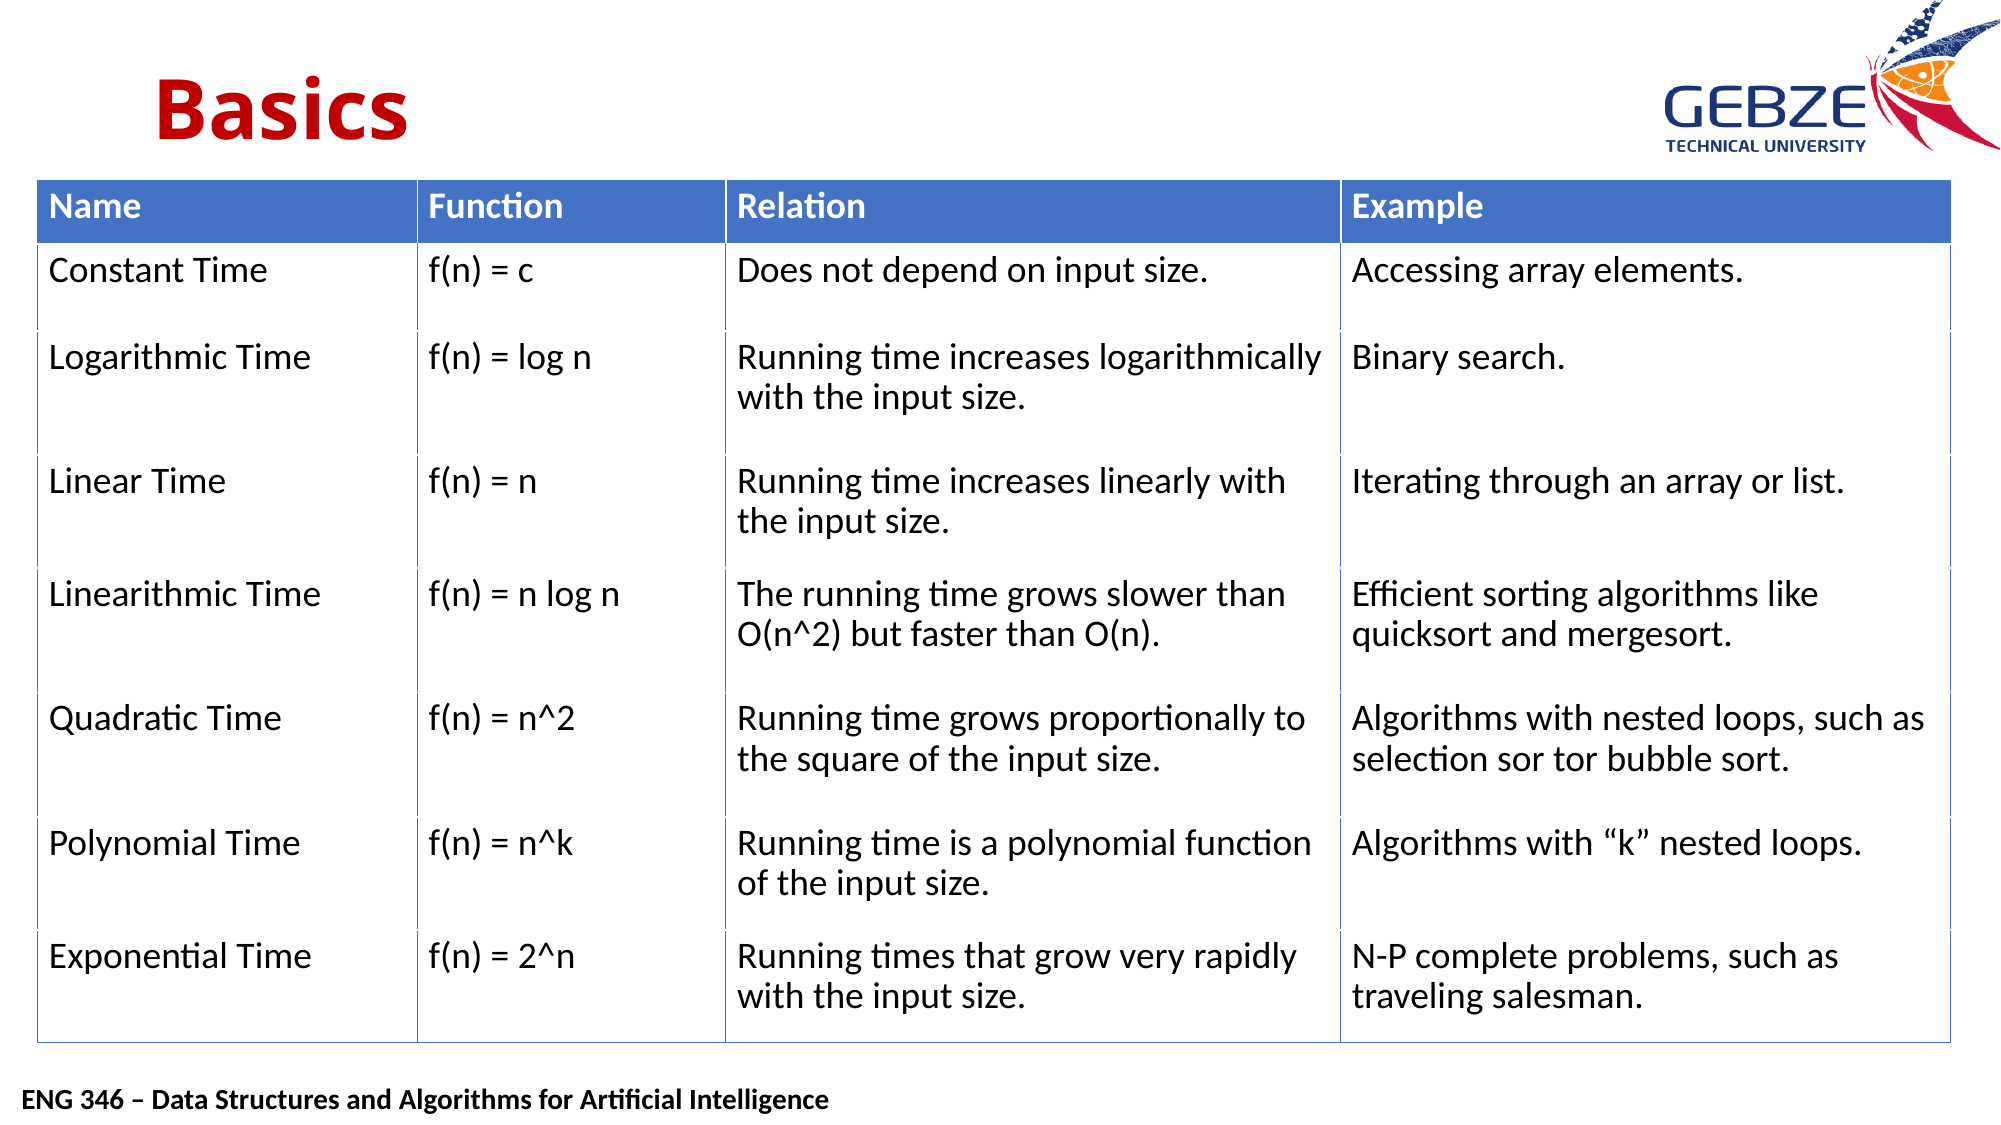

# Basics
| Name | Function | Relation | Example |
| --- | --- | --- | --- |
| Constant Time | f(n) = c | Does not depend on input size. | Accessing array elements. |
| Logarithmic Time | f(n) = log n | Running time increases logarithmically with the input size. | Binary search. |
| Linear Time | f(n) = n | Running time increases linearly with the input size. | Iterating through an array or list. |
| Linearithmic Time | f(n) = n log n | The running time grows slower than O(n^2) but faster than O(n). | Efficient sorting algorithms like quicksort and mergesort. |
| Quadratic Time | f(n) = n^2 | Running time grows proportionally to the square of the input size. | Algorithms with nested loops, such as selection sor tor bubble sort. |
| Polynomial Time | f(n) = n^k | Running time is a polynomial function of the input size. | Algorithms with “k” nested loops. |
| Exponential Time | f(n) = 2^n | Running times that grow very rapidly with the input size. | N-P complete problems, such as traveling salesman. |